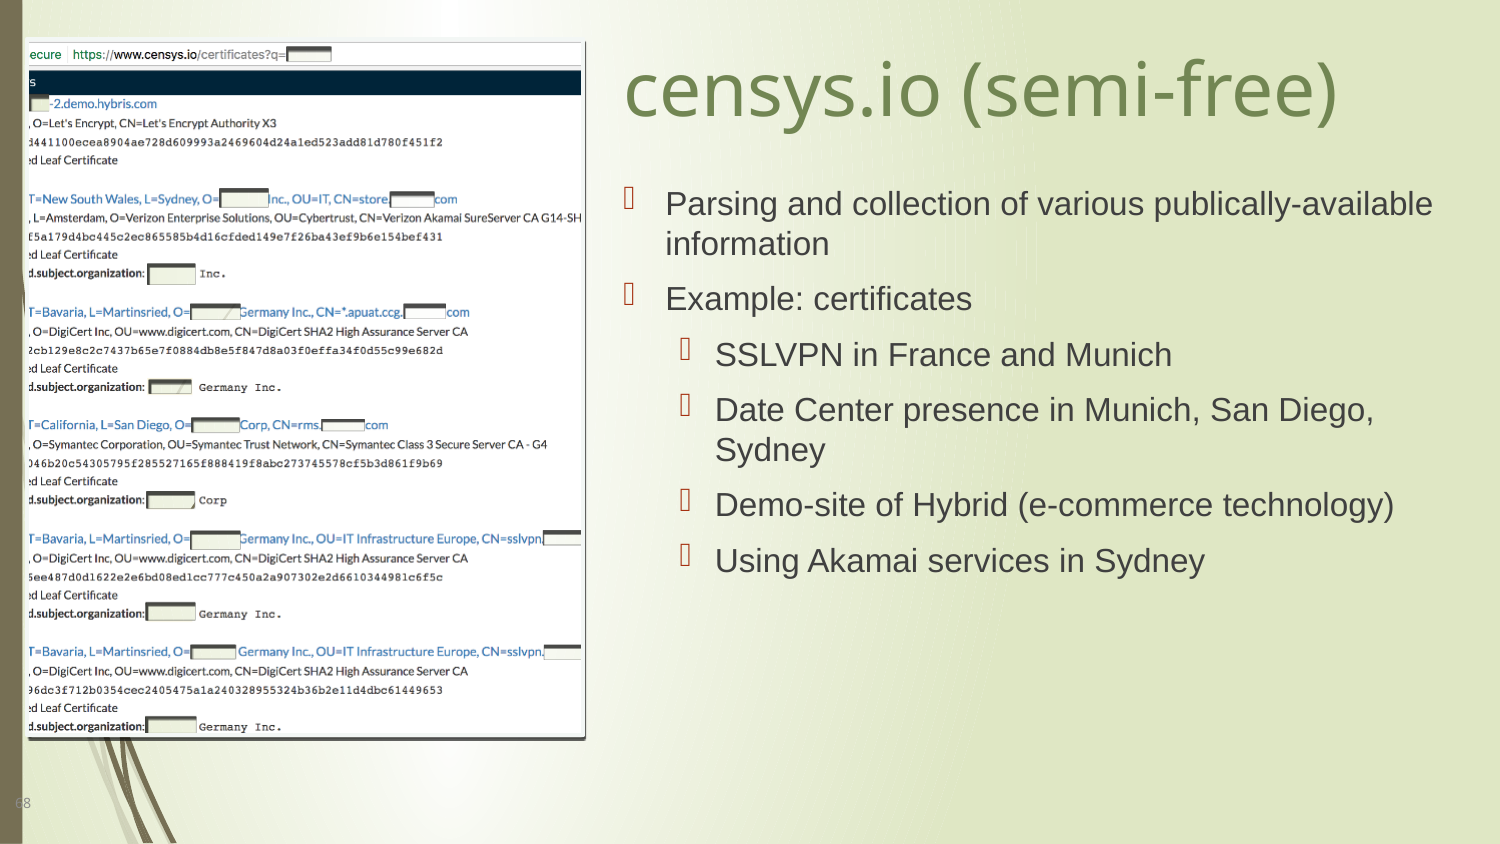

# censys.io (semi-free)
Parsing and collection of various publically-available information
Example: certificates
SSLVPN in France and Munich
Date Center presence in Munich, San Diego, Sydney
Demo-site of Hybrid (e-commerce technology)
Using Akamai services in Sydney